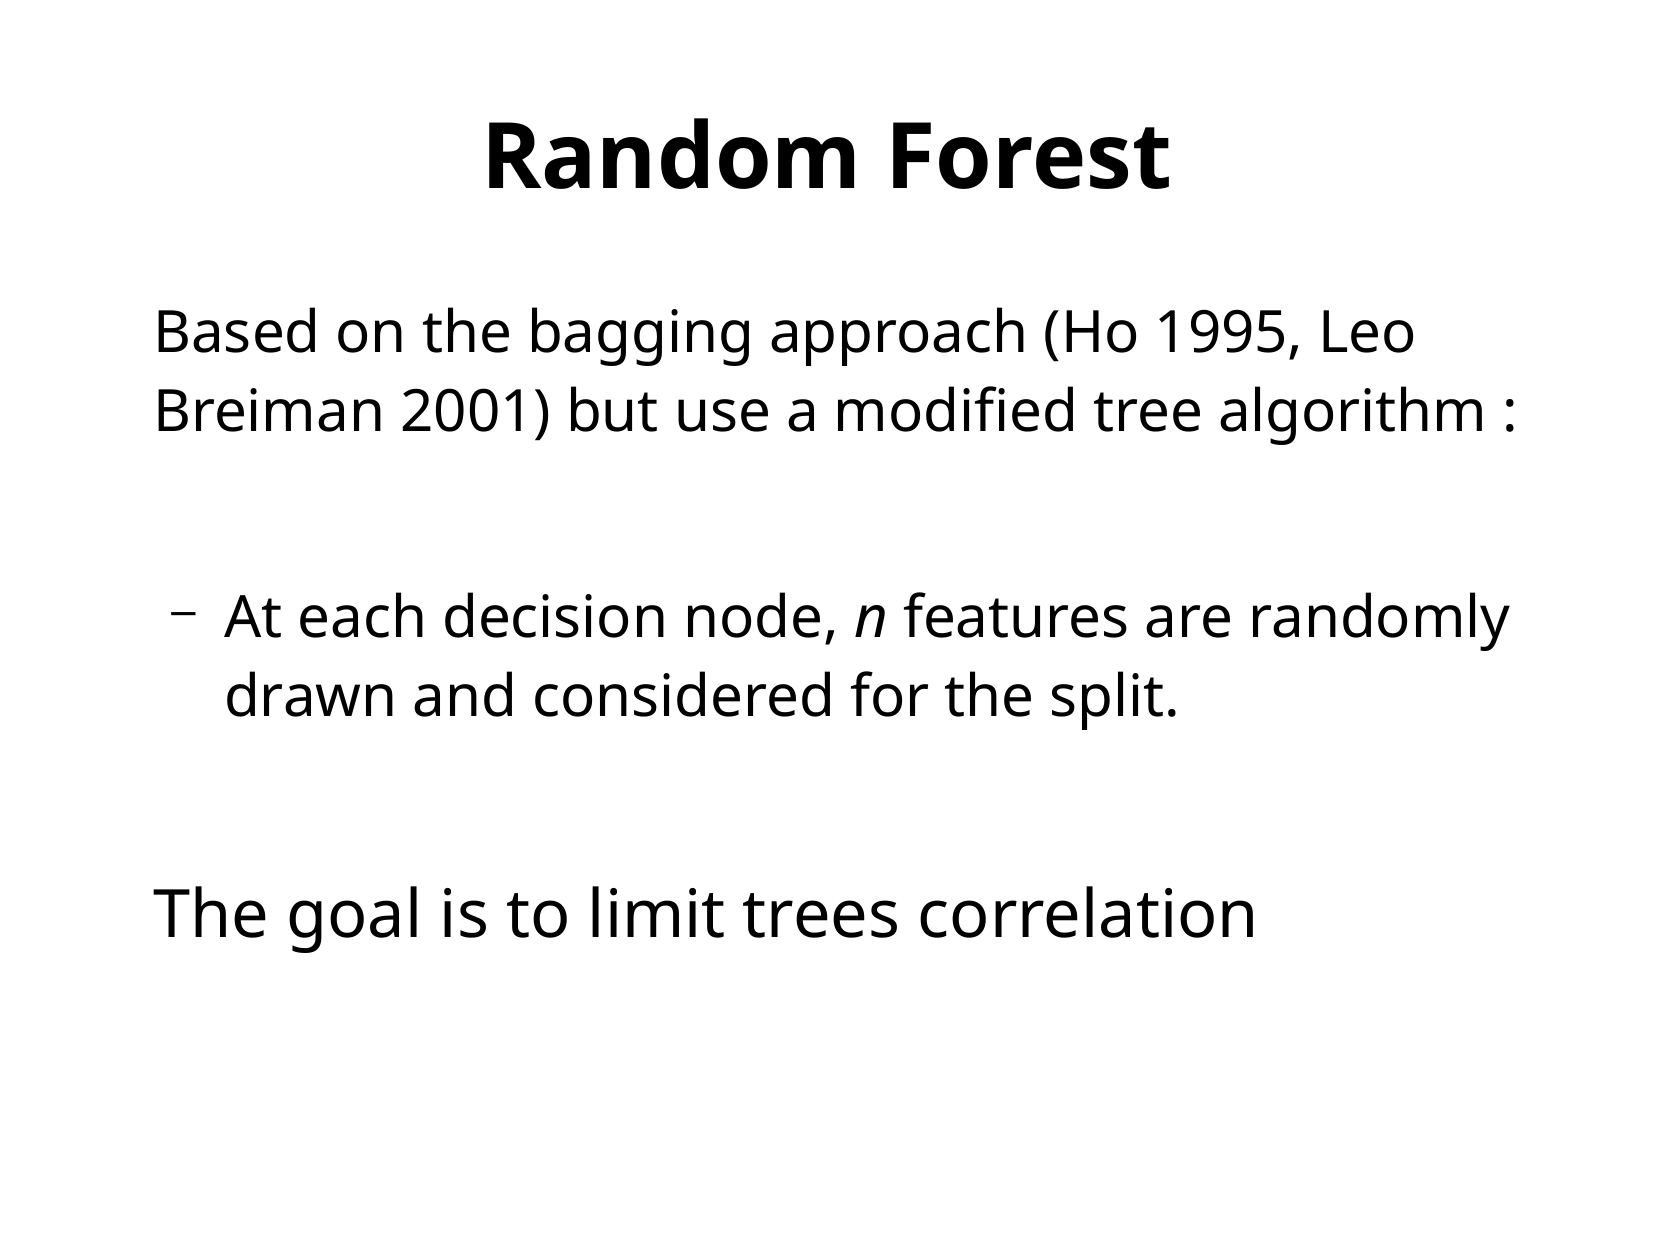

# Random Forest
Based on the bagging approach (Ho 1995, Leo Breiman 2001) but use a modified tree algorithm :
At each decision node, n features are randomly drawn and considered for the split.
The goal is to limit trees correlation